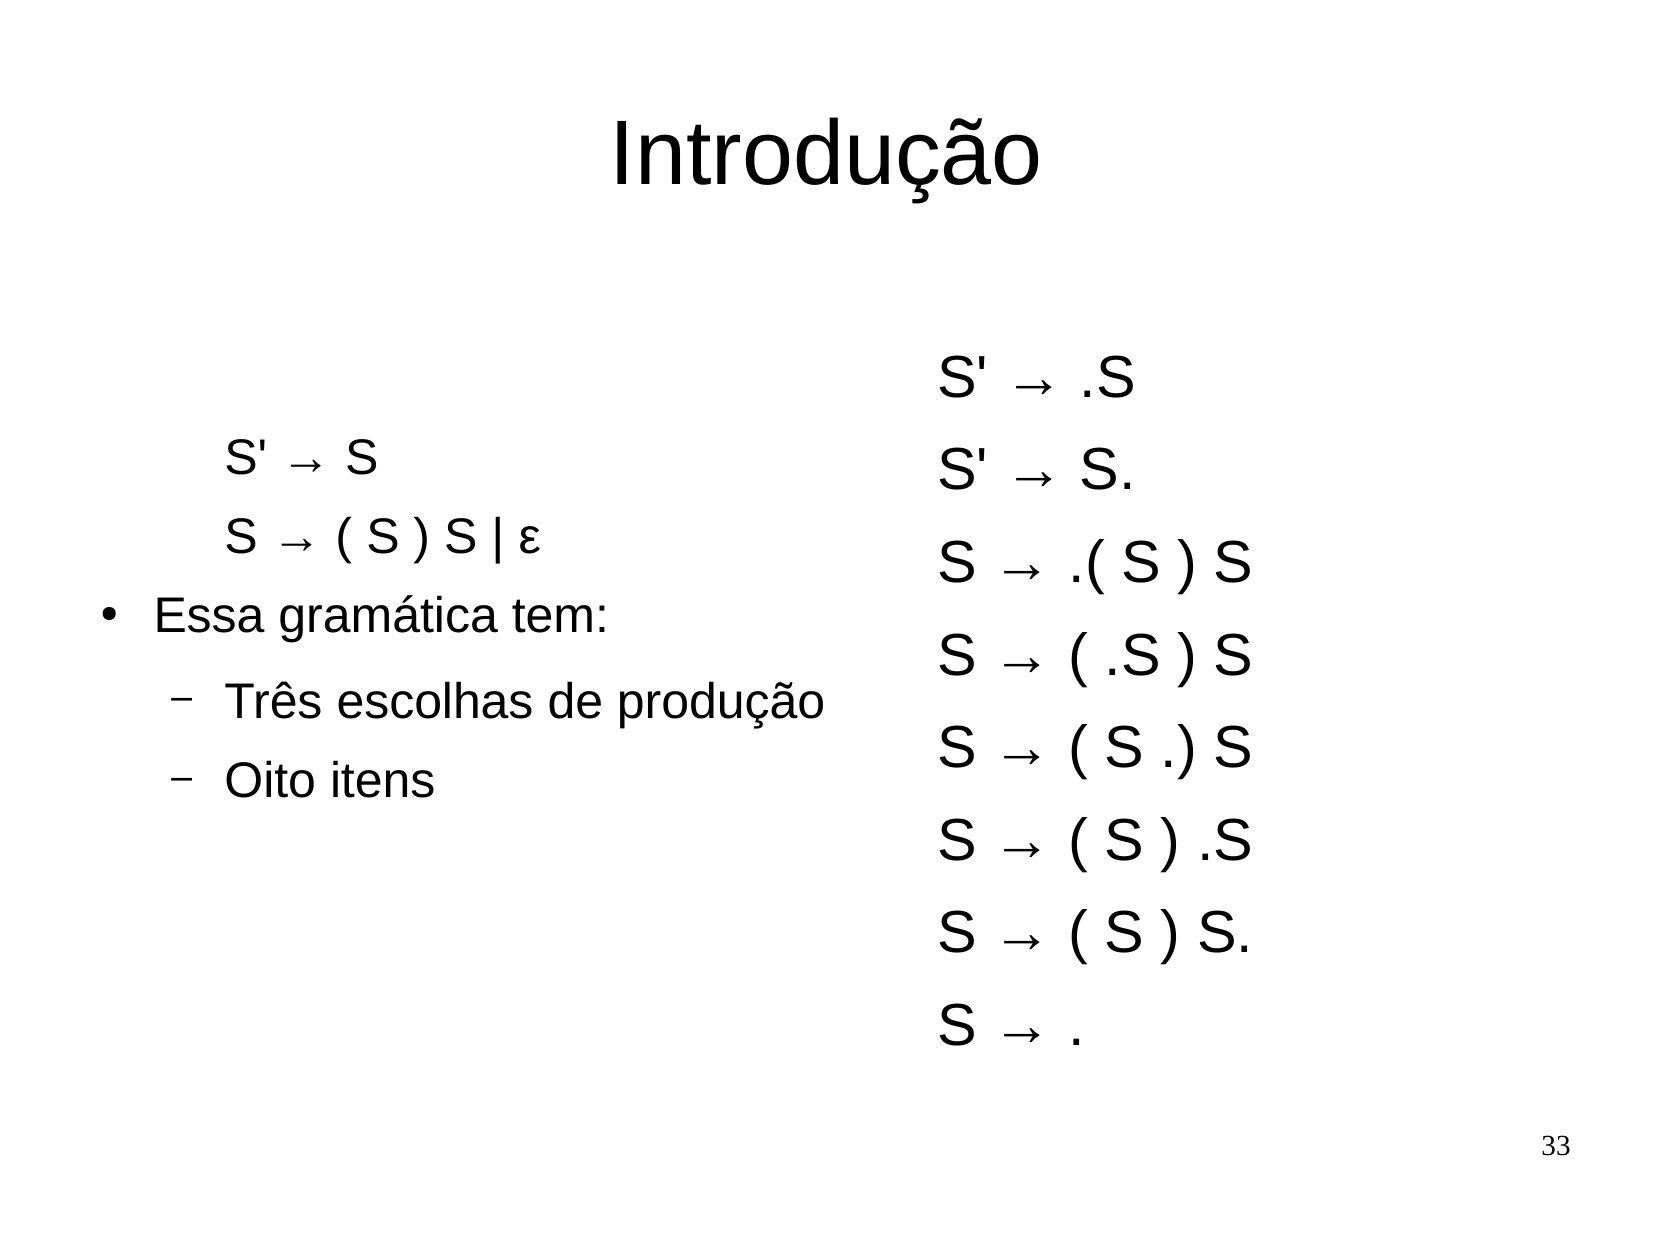

# Introdução
S' → S
S → ( S ) S | ε
Essa gramática tem:
Três escolhas de produção
Oito itens
S' → .S
S' → S.
S → .( S ) S
S → ( .S ) S
S → ( S .) S
S → ( S ) .S
S → ( S ) S.
S → .
33